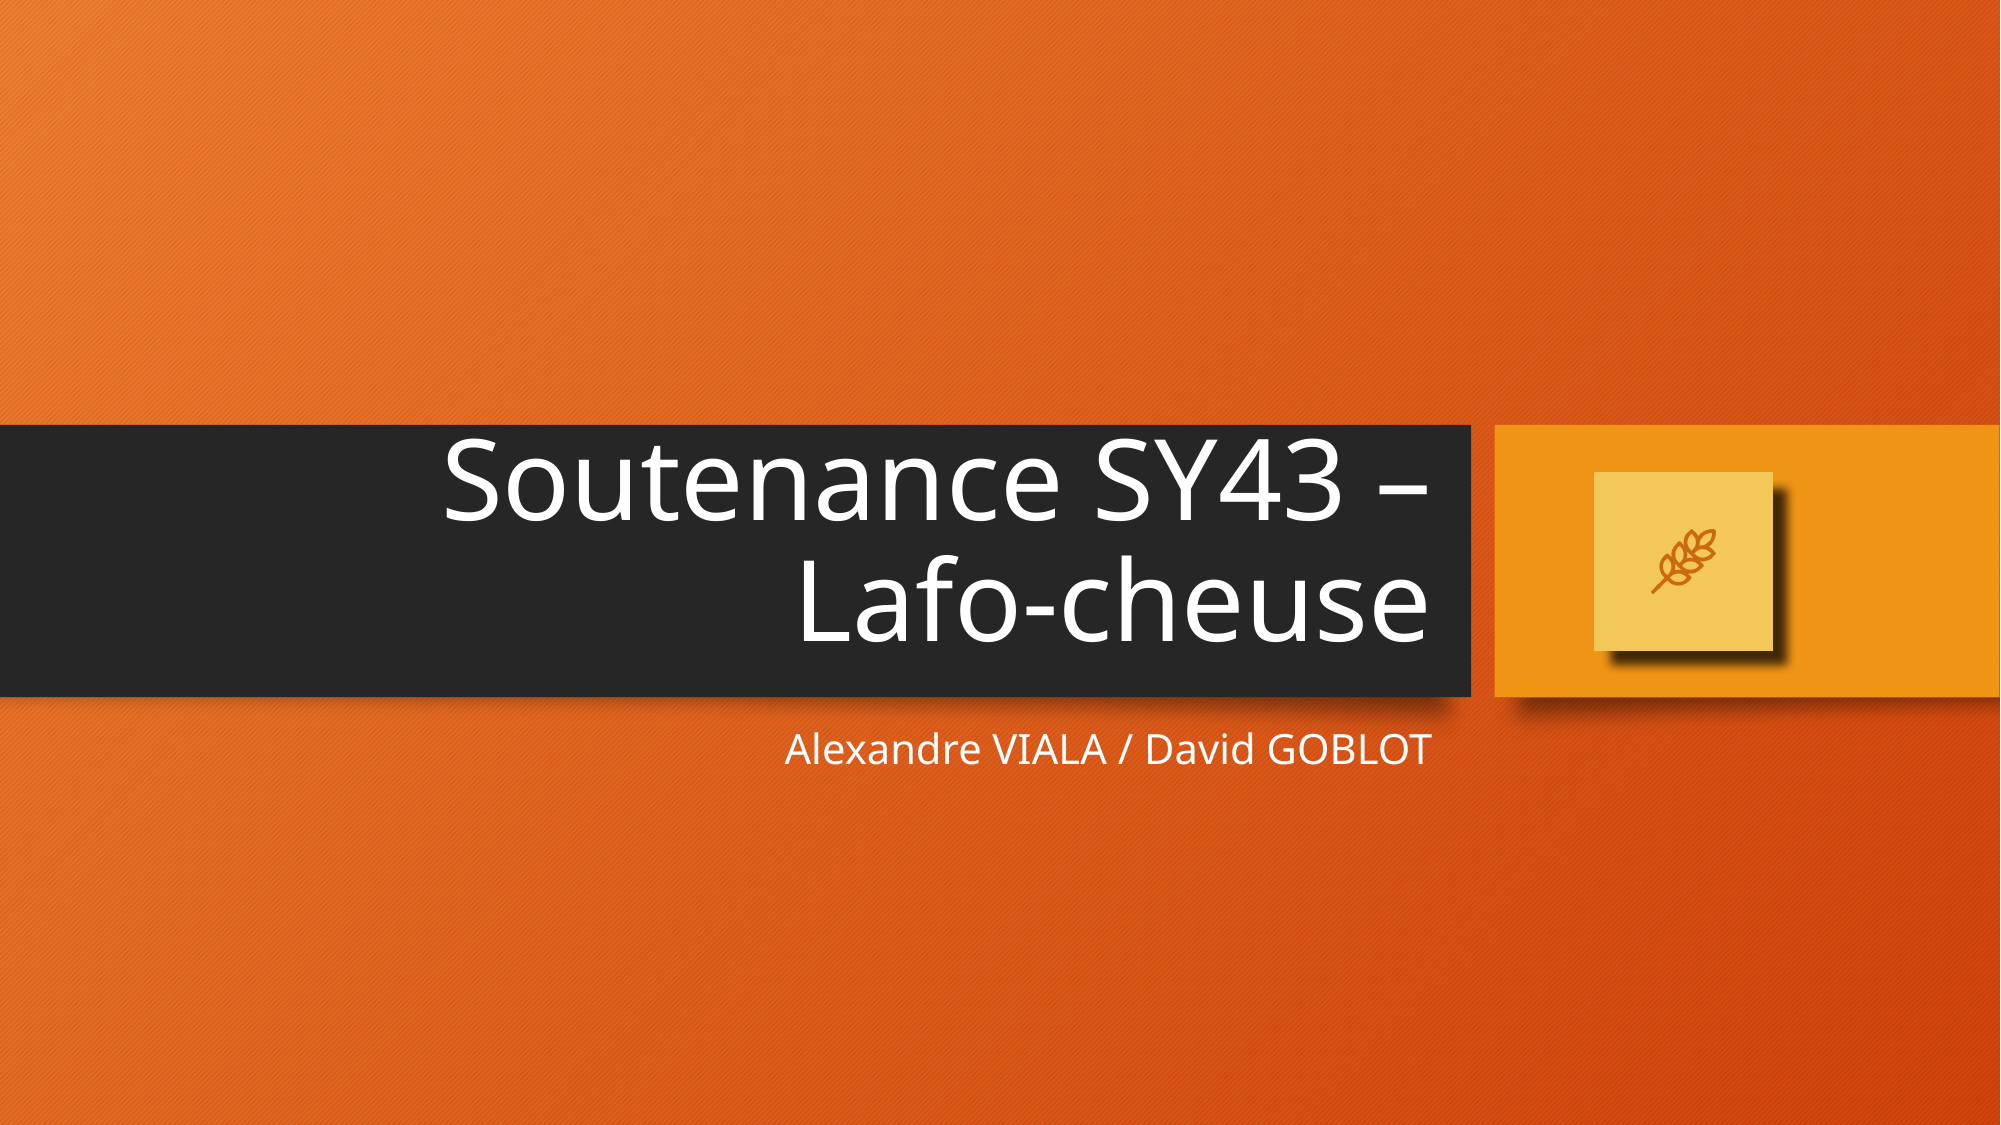

# Soutenance SY43 – Lafo-cheuse
Alexandre VIALA / David GOBLOT